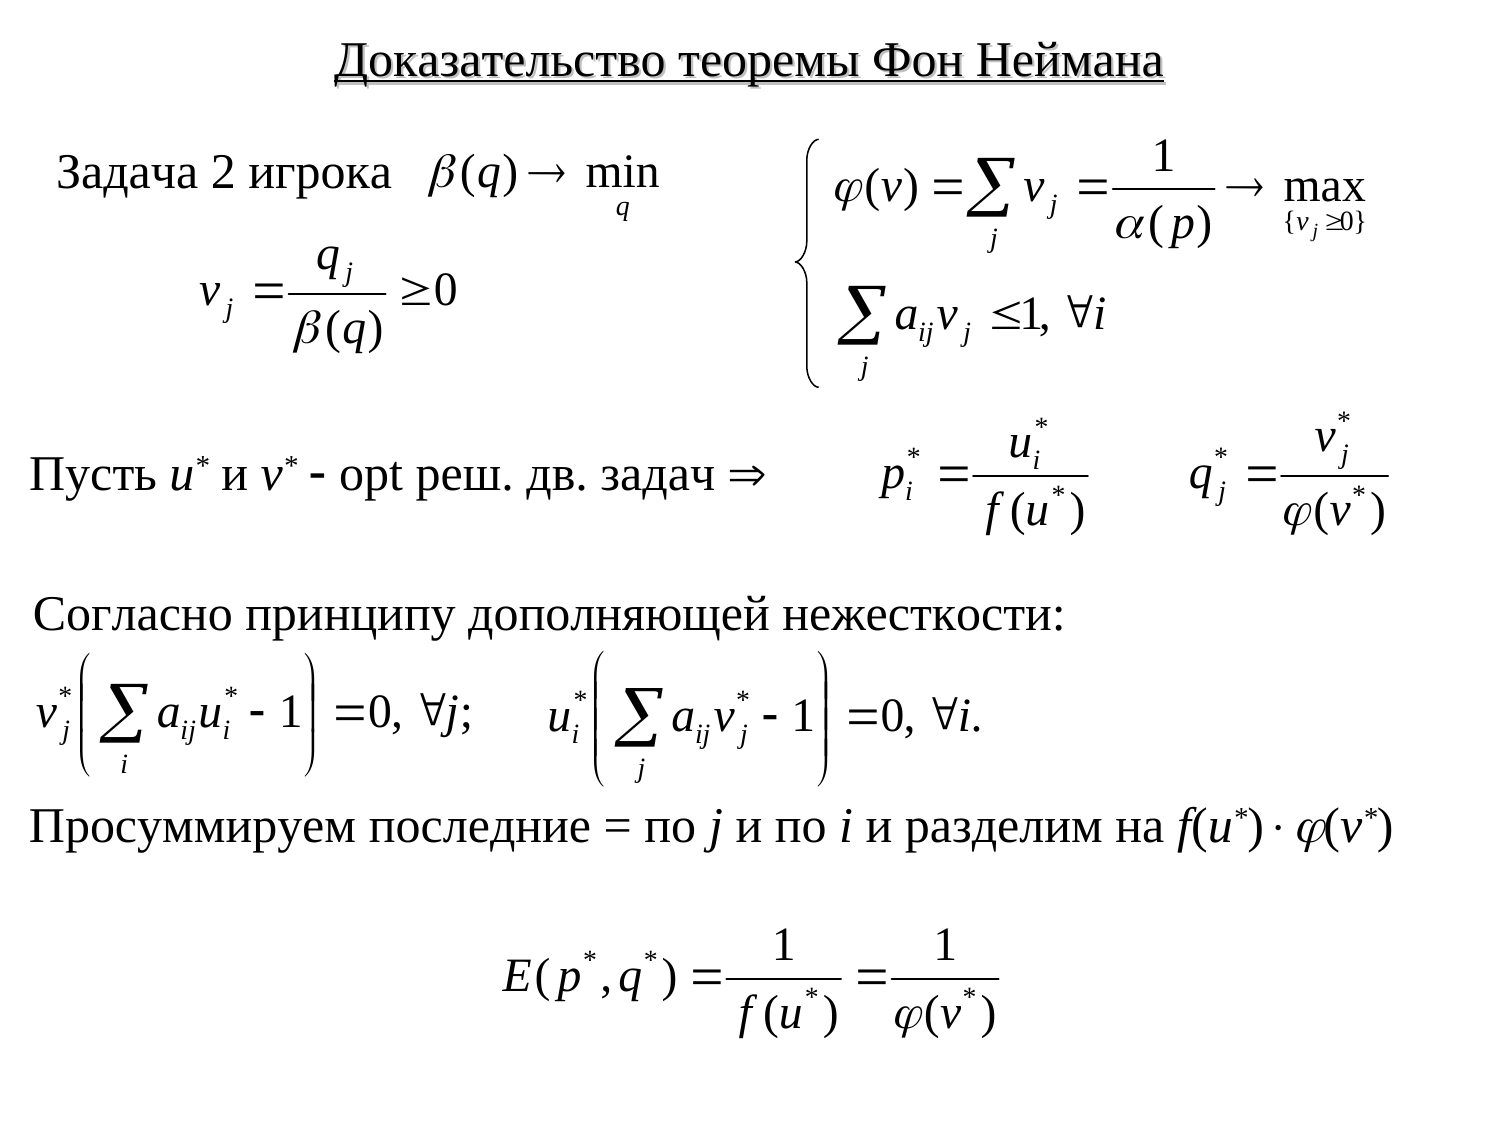

Доказательство теоремы Фон Неймана
Задача 2 игрока
Пусть u* и v*  opt реш. дв. задач 
Согласно принципу дополняющей нежесткости:
Просуммируем последние = по j и по i и разделим на f(u*)(v*)